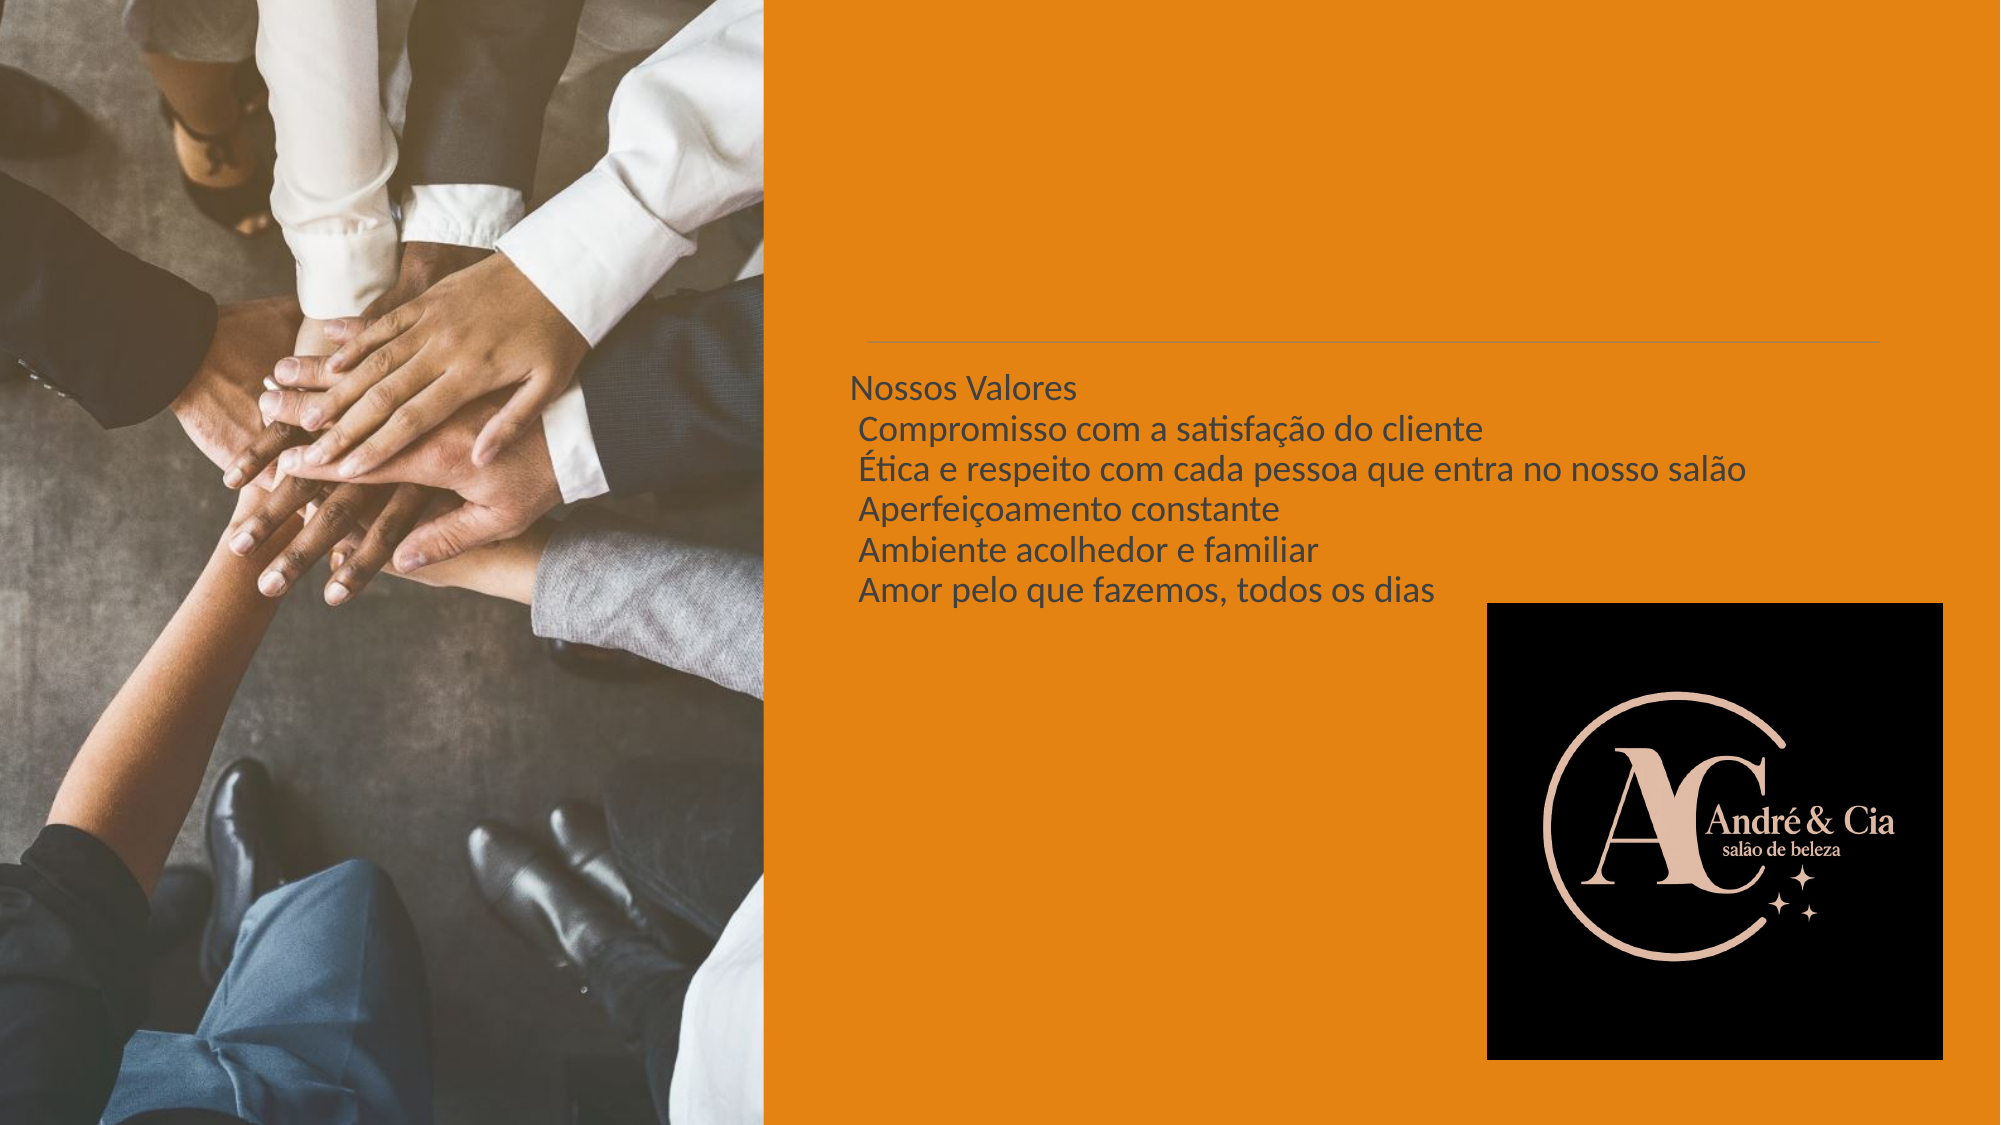

Nossos Valores
 Compromisso com a satisfação do cliente
 Ética e respeito com cada pessoa que entra no nosso salão
 Aperfeiçoamento constante
 Ambiente acolhedor e familiar
 Amor pelo que fazemos, todos os dias